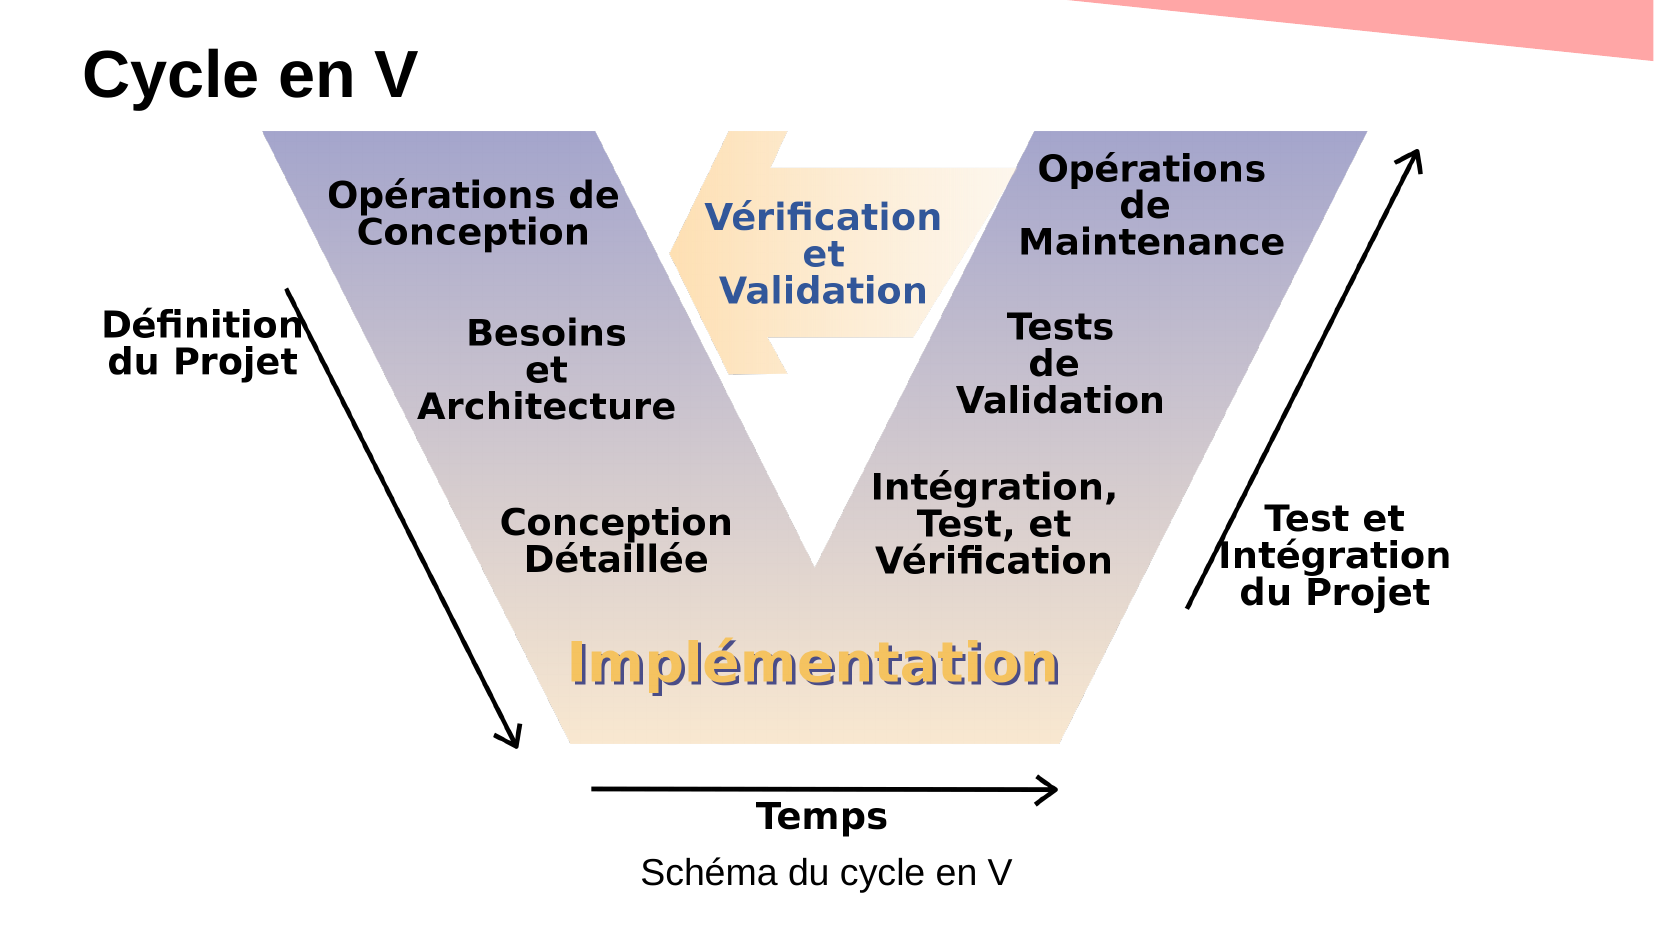

# Cycle en V
Schéma du cycle en V